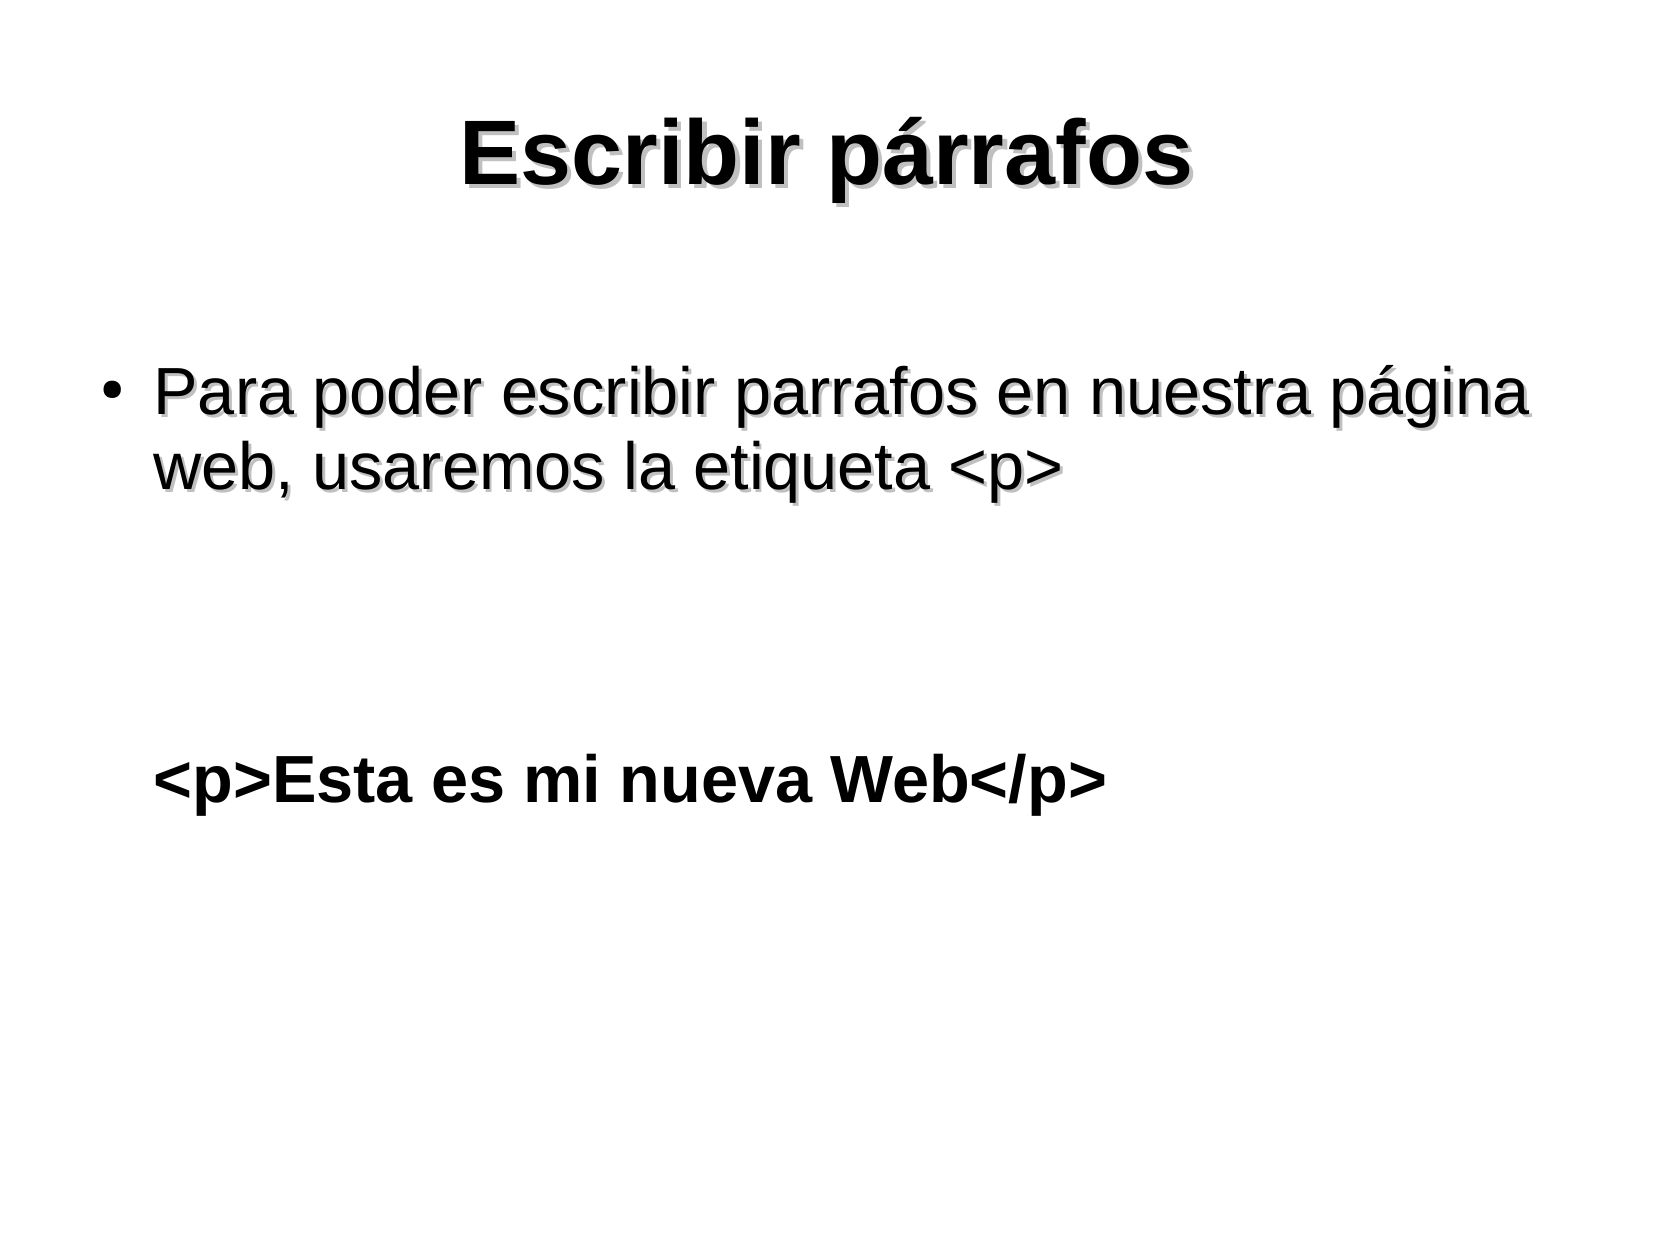

# Escribir párrafos
Para poder escribir parrafos en nuestra página web, usaremos la etiqueta <p>
<p>Esta es mi nueva Web</p>